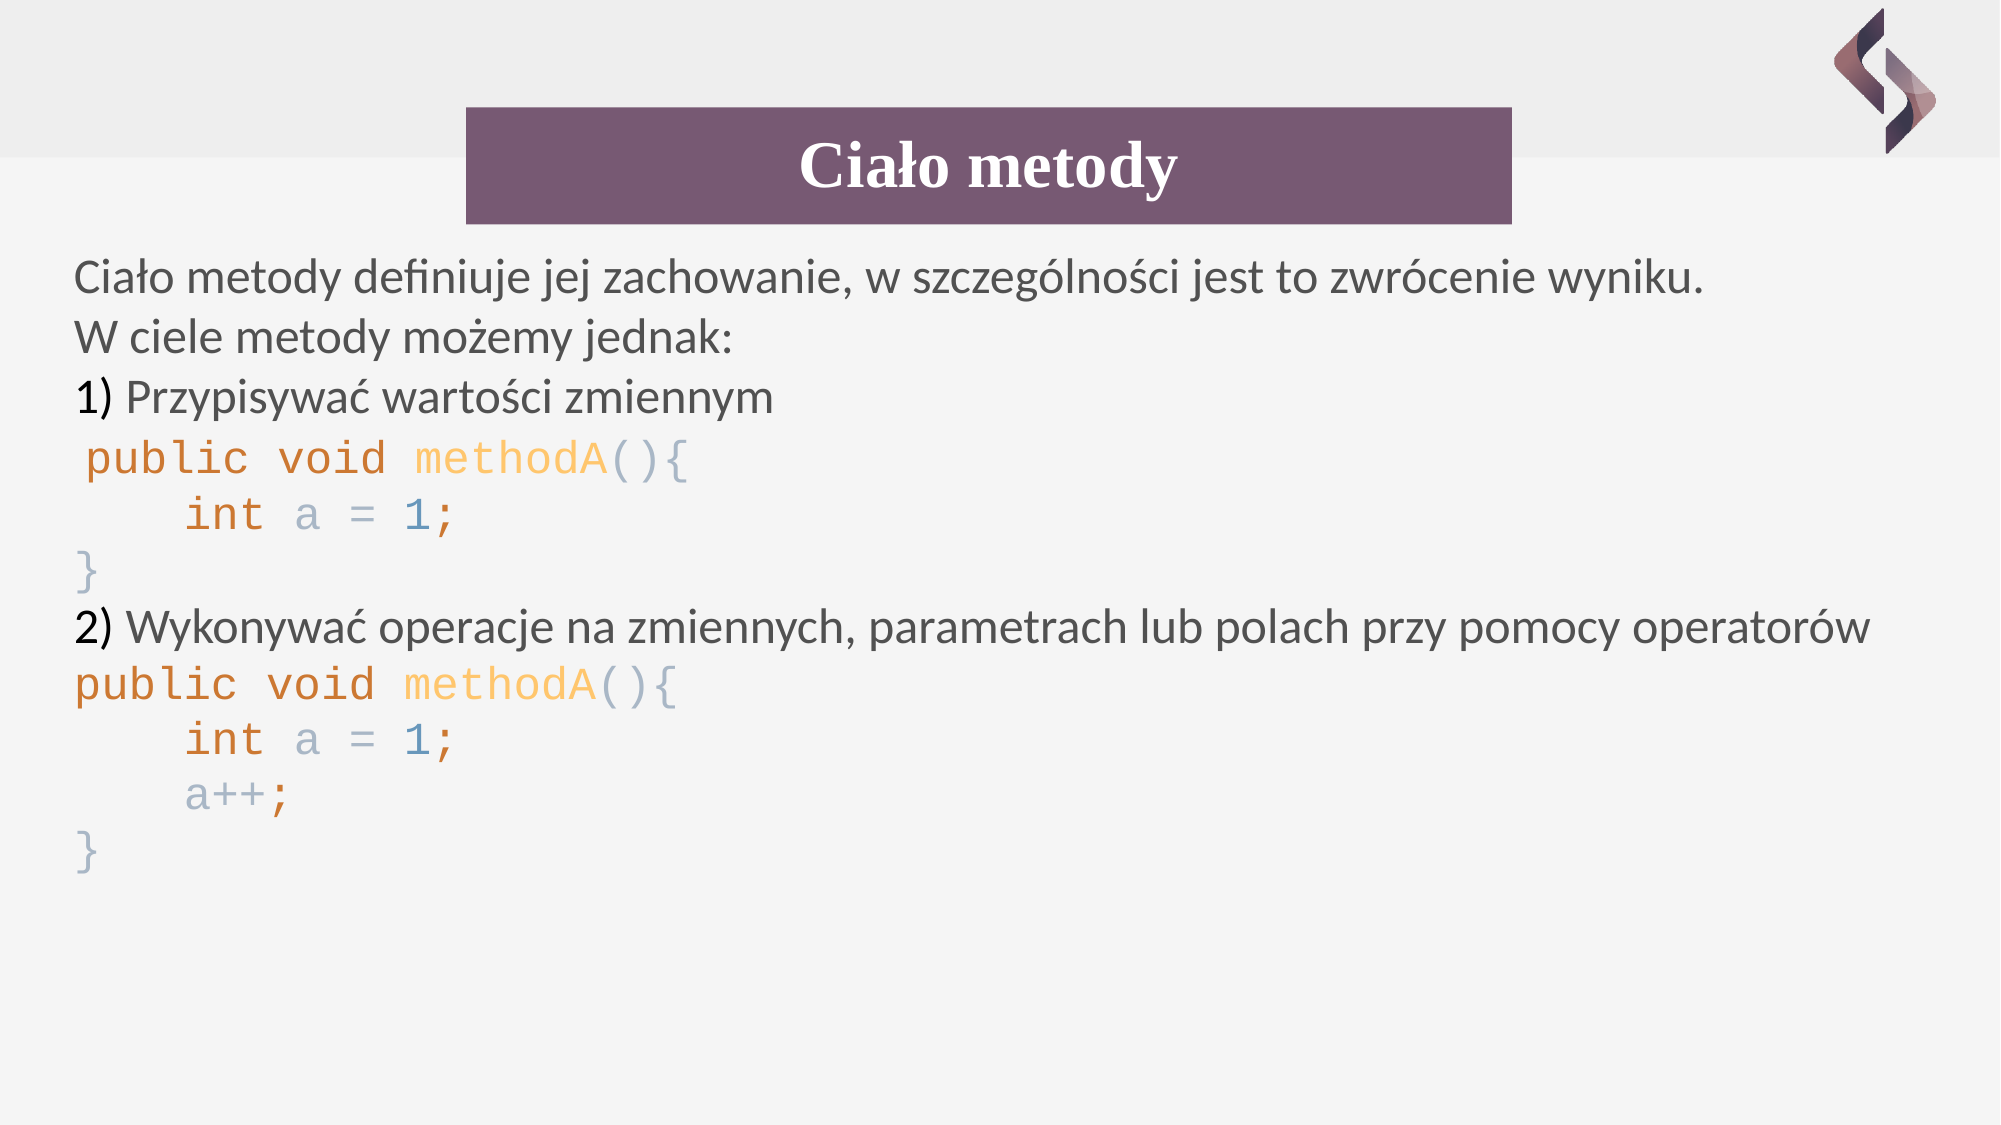

Ciało metody
Ciało metody definiuje jej zachowanie, w szczególności jest to zwrócenie wyniku.
W ciele metody możemy jednak:
 Przypisywać wartości zmiennym
 public void methodA(){
 int a = 1;
}
 Wykonywać operacje na zmiennych, parametrach lub polach przy pomocy operatorów
public void methodA(){
 int a = 1;
 a++;
}